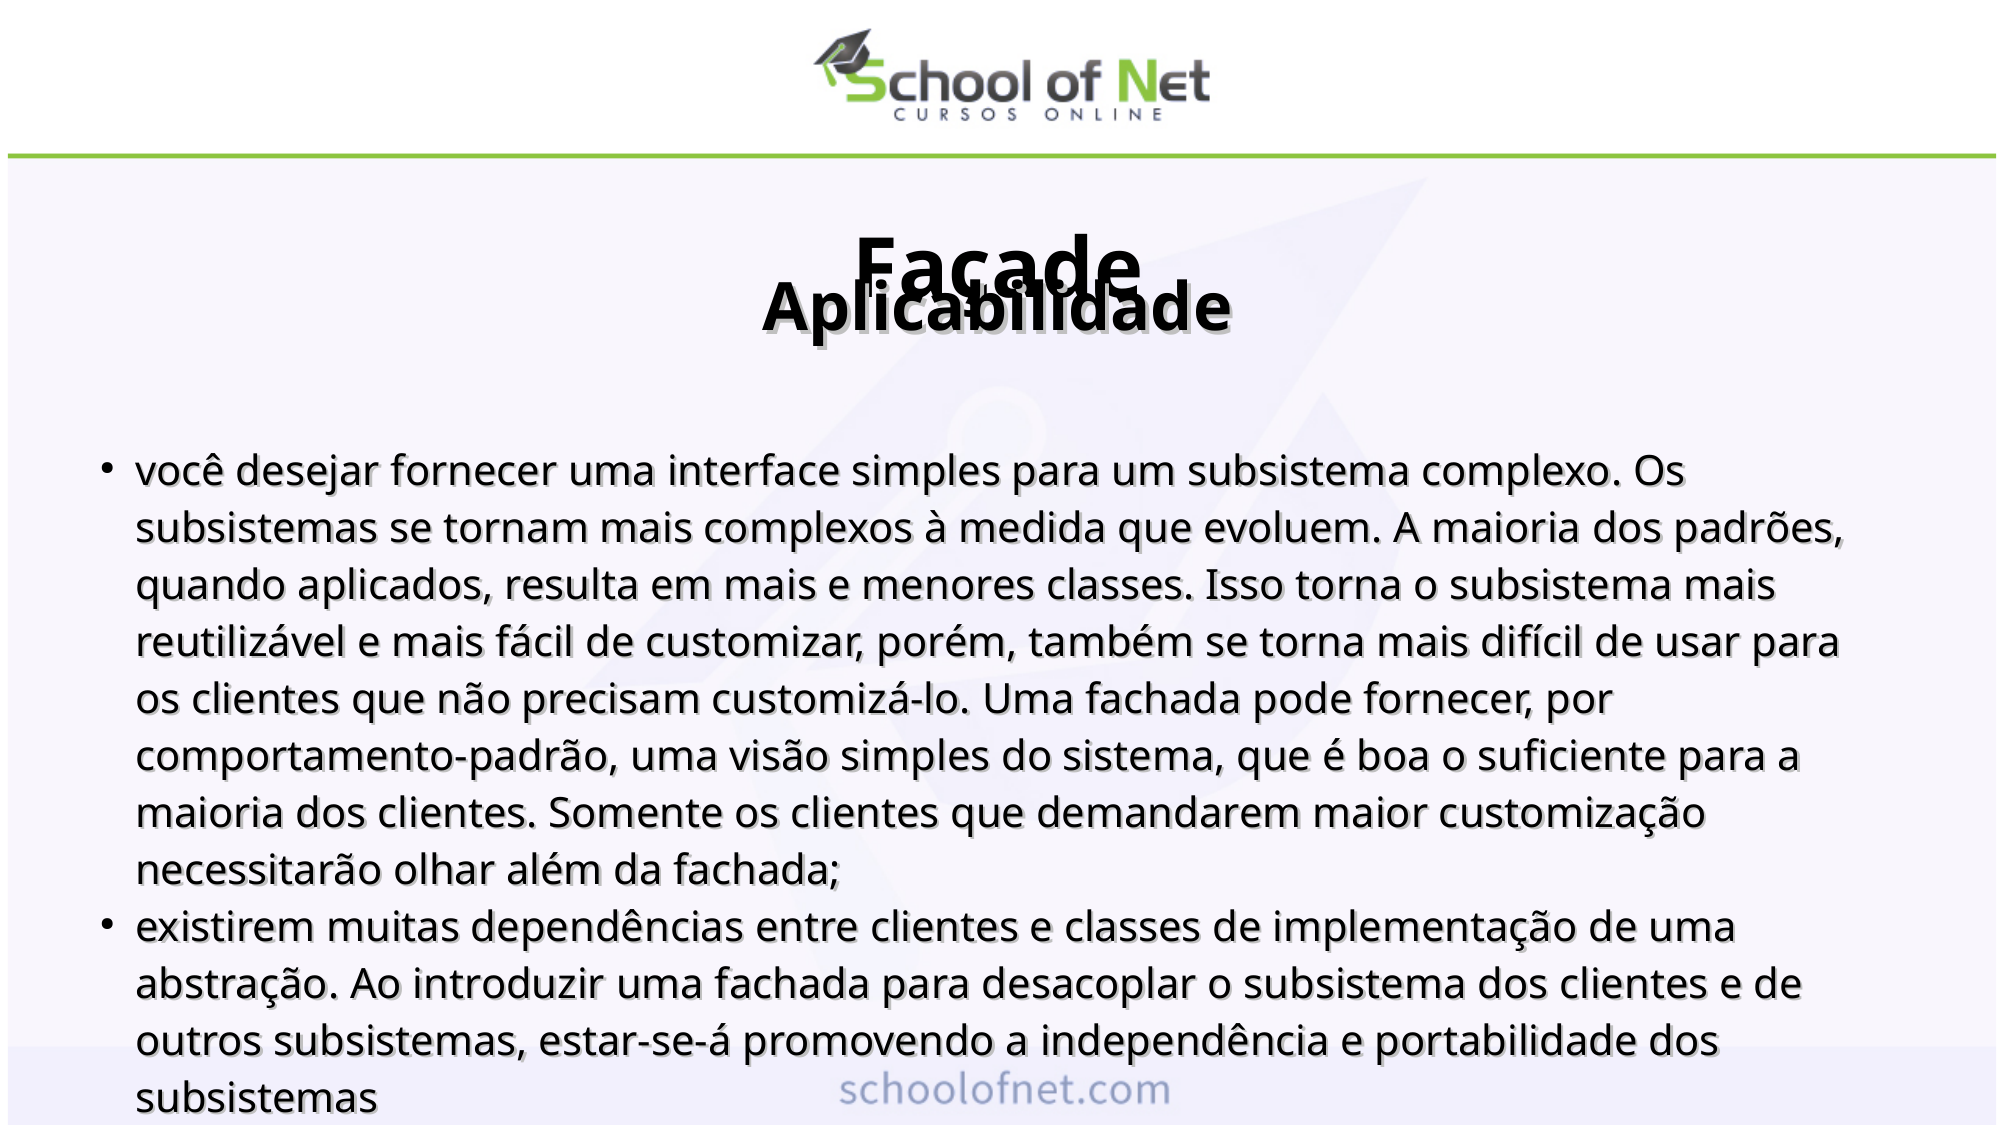

# Façade
Aplicabilidade
você desejar fornecer uma interface simples para um subsistema complexo. Os subsistemas se tornam mais complexos à medida que evoluem. A maioria dos padrões, quando aplicados, resulta em mais e menores classes. Isso torna o subsistema mais reutilizável e mais fácil de customizar, porém, também se torna mais difícil de usar para os clientes que não precisam customizá-lo. Uma fachada pode fornecer, por comportamento-padrão, uma visão simples do sistema, que é boa o suficiente para a maioria dos clientes. Somente os clientes que demandarem maior customização necessitarão olhar além da fachada;
existirem muitas dependências entre clientes e classes de implementação de uma abstração. Ao introduzir uma fachada para desacoplar o subsistema dos clientes e de outros subsistemas, estar-se-á promovendo a independência e portabilidade dos subsistemas